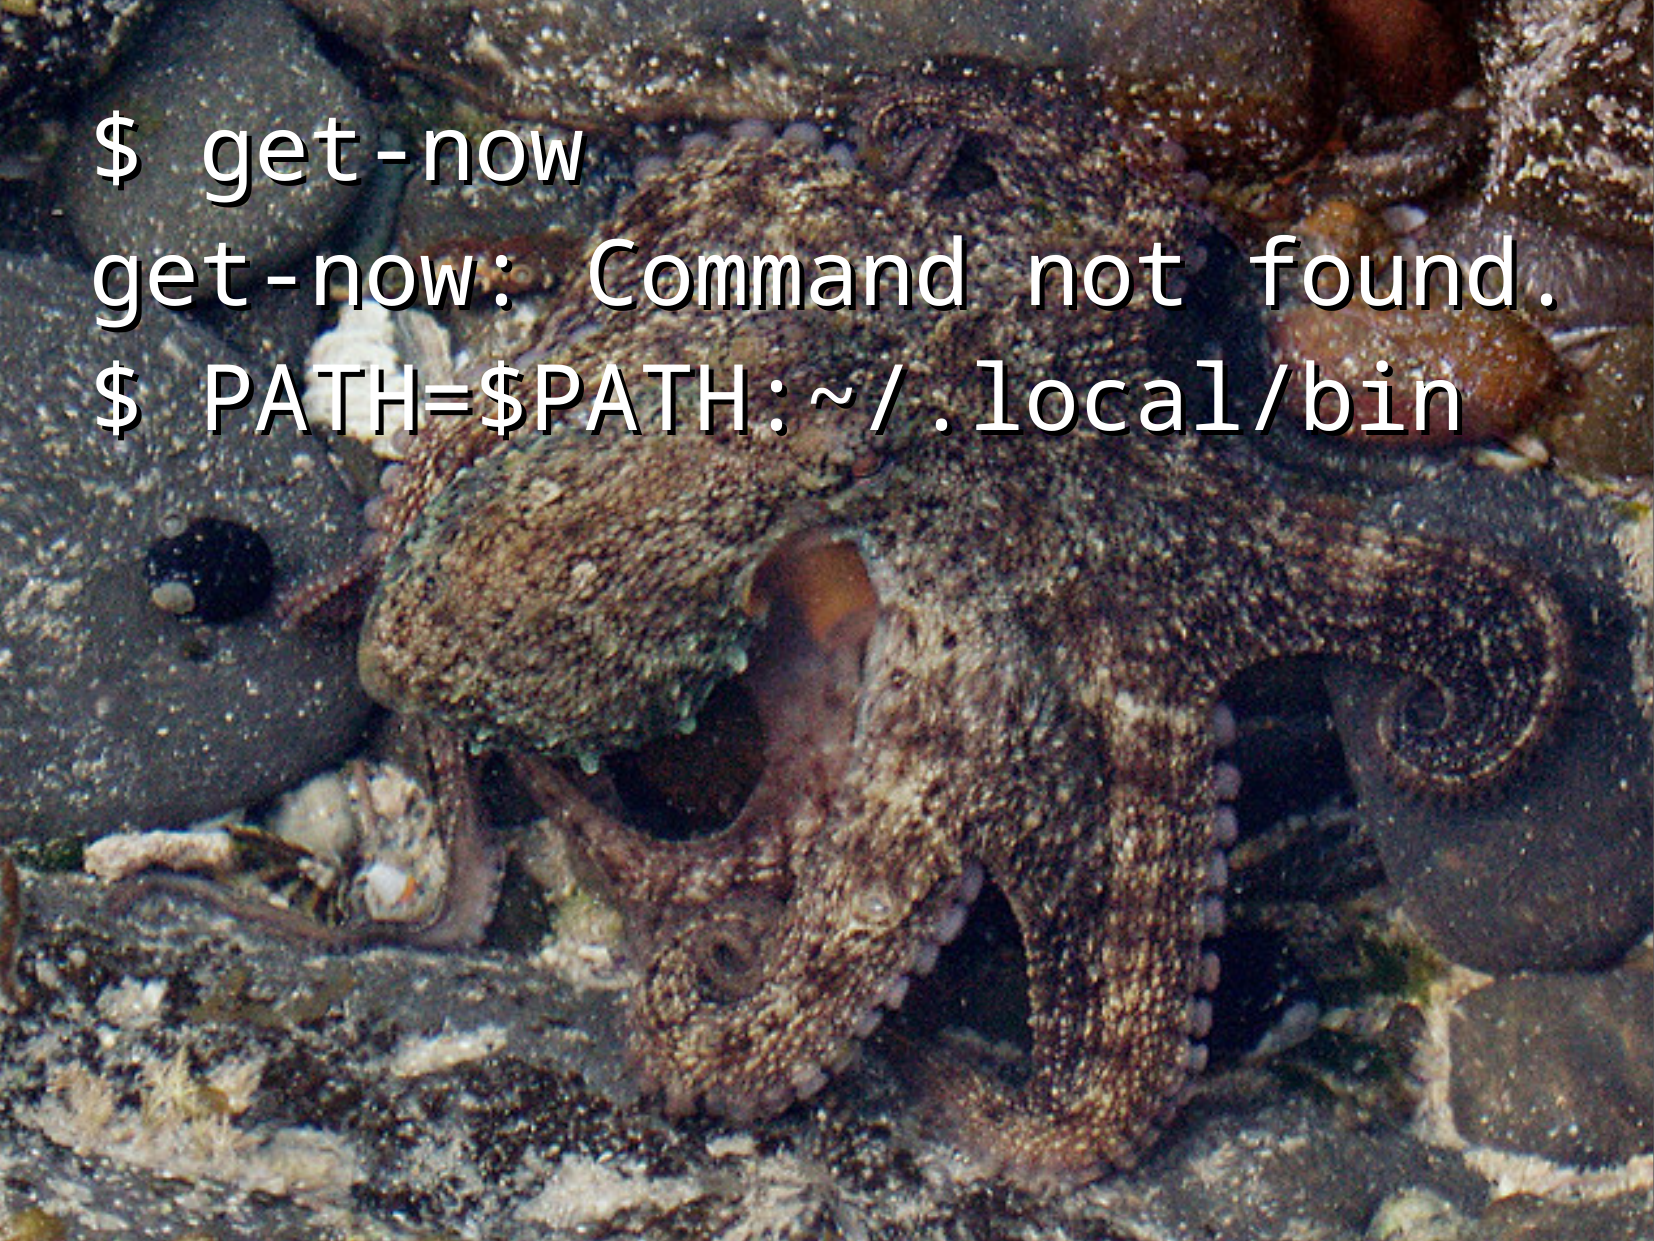

$ get-now
get-now: Command not found.
$ PATH=$PATH:~/.local/bin